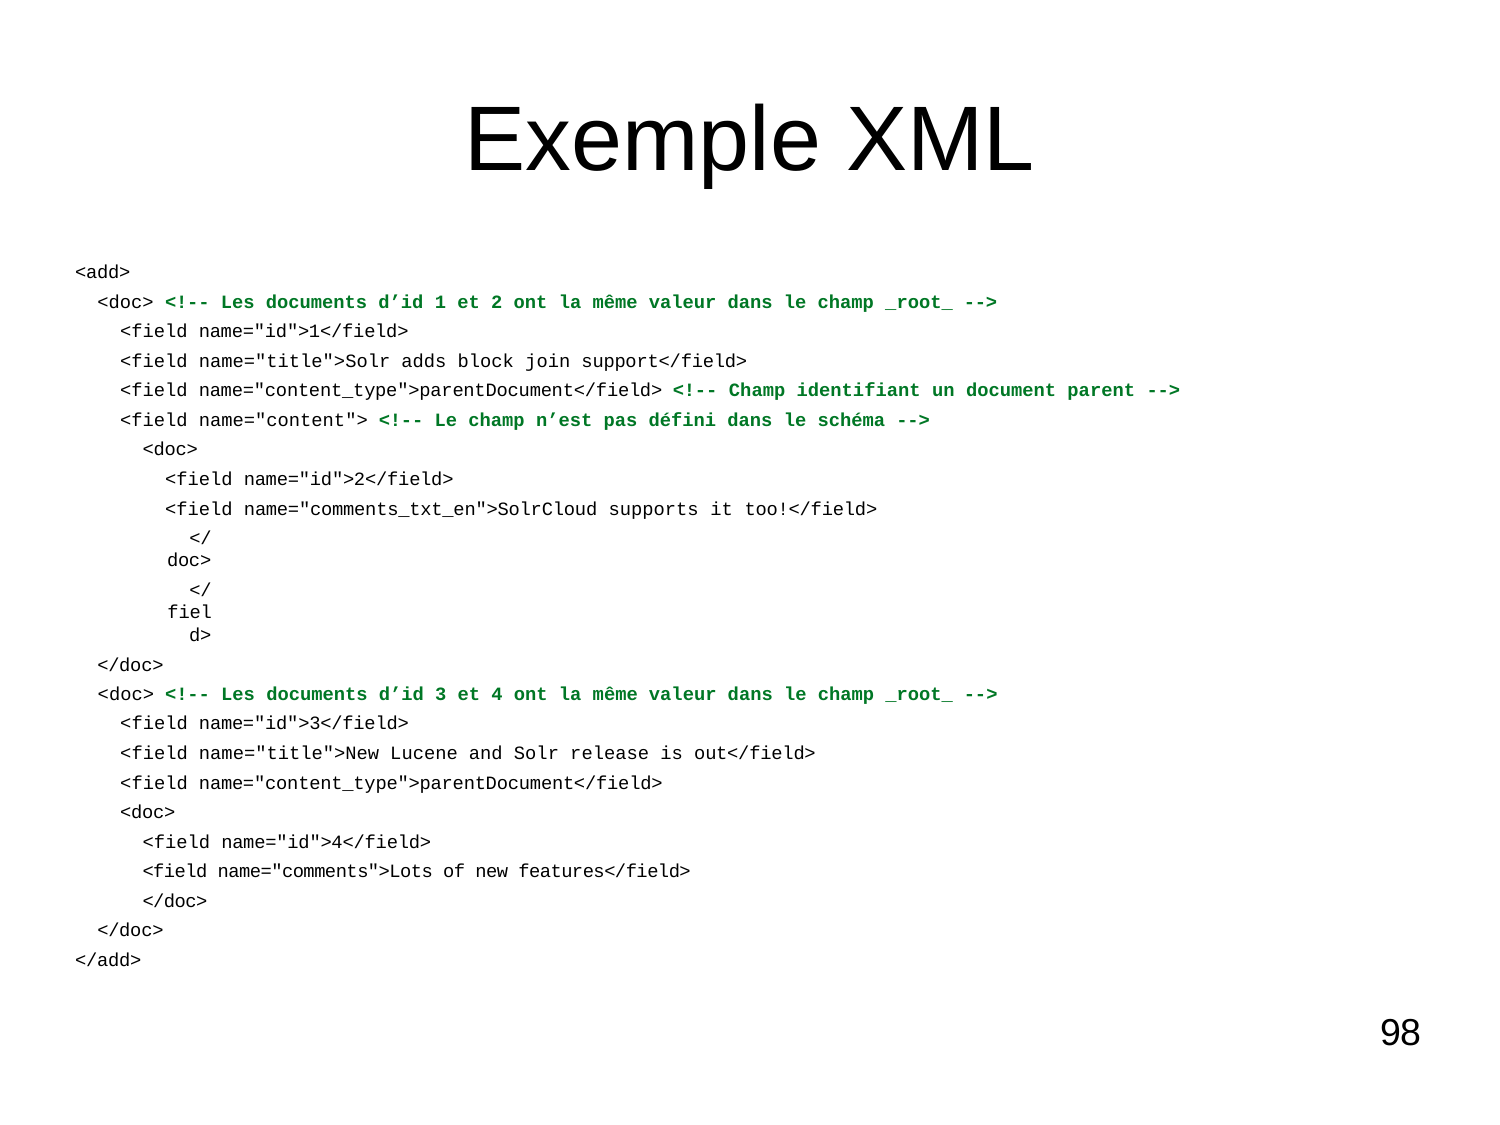

# Exemple XML
<add>
<doc> <!-- Les documents d’id 1 et 2 ont la même valeur dans le champ _root_ -->
<field name="id">1</field>
<field name="title">Solr adds block join support</field>
<field name="content_type">parentDocument</field> <!-- Champ identifiant un document parent -->
<field name="content"> <!-- Le champ n’est pas défini dans le schéma -->
<doc>
<field name="id">2</field>
<field name="comments_txt_en">SolrCloud supports it too!</field>
</doc>
</field>
</doc>
<doc> <!-- Les documents d’id 3 et 4 ont la même valeur dans le champ _root_ -->
<field name="id">3</field>
<field name="title">New Lucene and Solr release is out</field>
<field name="content_type">parentDocument</field>
<doc>
<field name="id">4</field>
<field name="comments">Lots of new features</field>
</doc>
</doc>
</add>
98